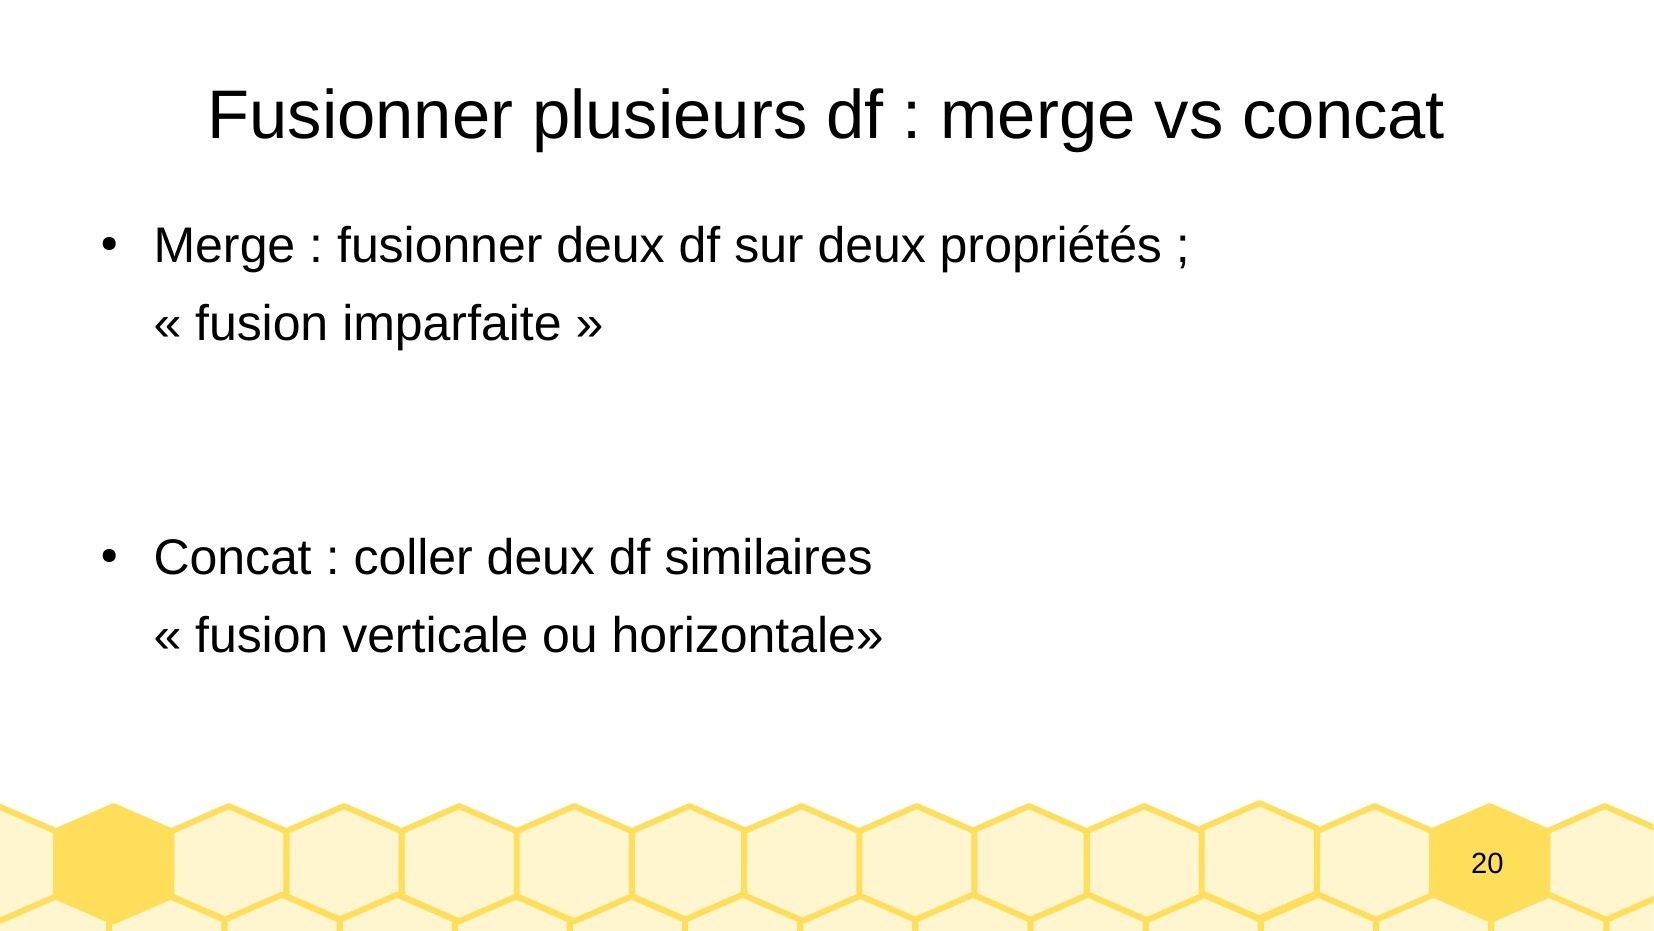

# Fusionner plusieurs df : merge vs concat
Merge : fusionner deux df sur deux propriétés ;
« fusion imparfaite »
Concat : coller deux df similaires
« fusion verticale ou horizontale»